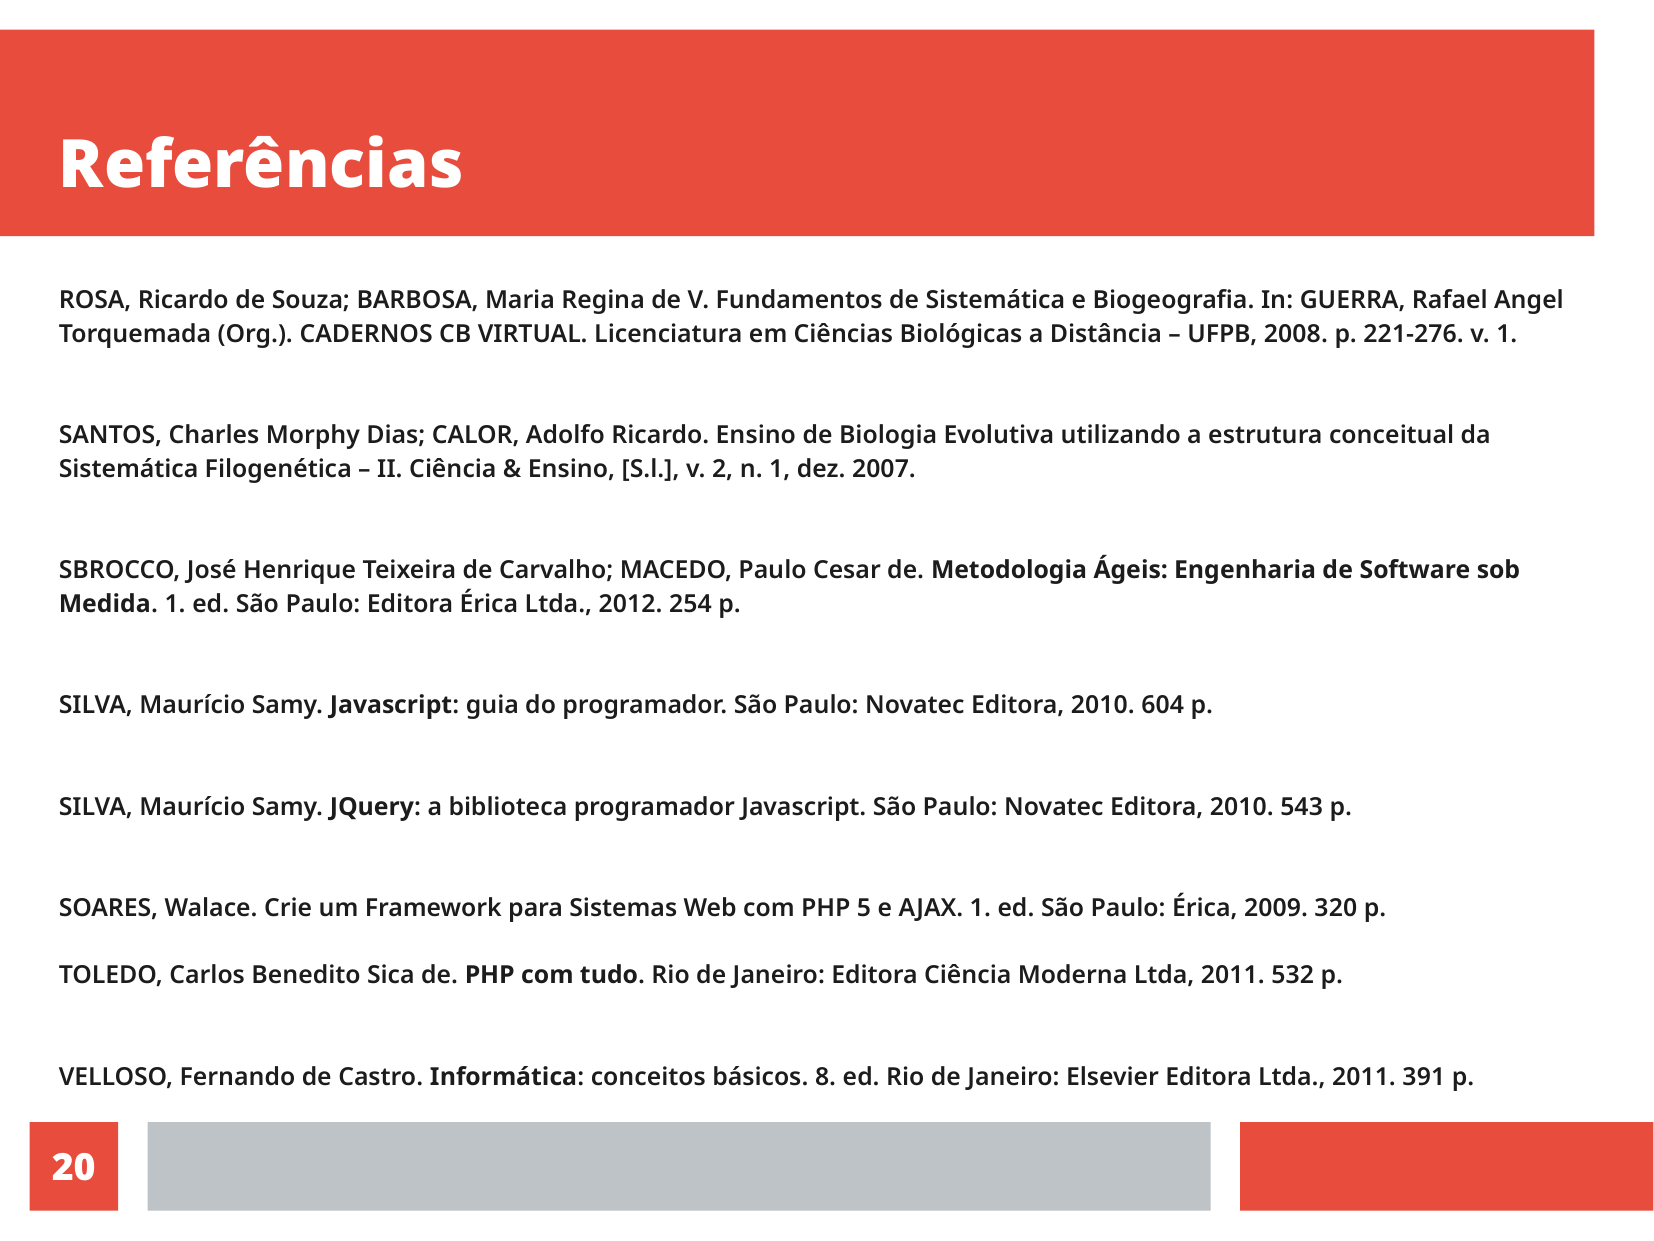

# Referências
ROSA, Ricardo de Souza; BARBOSA, Maria Regina de V. Fundamentos de Sistemática e Biogeografia. In: GUERRA, Rafael Angel Torquemada (Org.). CADERNOS CB VIRTUAL. Licenciatura em Ciências Biológicas a Distância – UFPB, 2008. p. 221-276. v. 1.
SANTOS, Charles Morphy Dias; CALOR, Adolfo Ricardo. Ensino de Biologia Evolutiva utilizando a estrutura conceitual da Sistemática Filogenética – II. Ciência & Ensino, [S.l.], v. 2, n. 1, dez. 2007.
SBROCCO, José Henrique Teixeira de Carvalho; MACEDO, Paulo Cesar de. Metodologia Ágeis: Engenharia de Software sob Medida. 1. ed. São Paulo: Editora Érica Ltda., 2012. 254 p.
SILVA, Maurício Samy. Javascript: guia do programador. São Paulo: Novatec Editora, 2010. 604 p.
SILVA, Maurício Samy. JQuery: a biblioteca programador Javascript. São Paulo: Novatec Editora, 2010. 543 p.
SOARES, Walace. Crie um Framework para Sistemas Web com PHP 5 e AJAX. 1. ed. São Paulo: Érica, 2009. 320 p.
TOLEDO, Carlos Benedito Sica de. PHP com tudo. Rio de Janeiro: Editora Ciência Moderna Ltda, 2011. 532 p.
VELLOSO, Fernando de Castro. Informática: conceitos básicos. 8. ed. Rio de Janeiro: Elsevier Editora Ltda., 2011. 391 p.
20